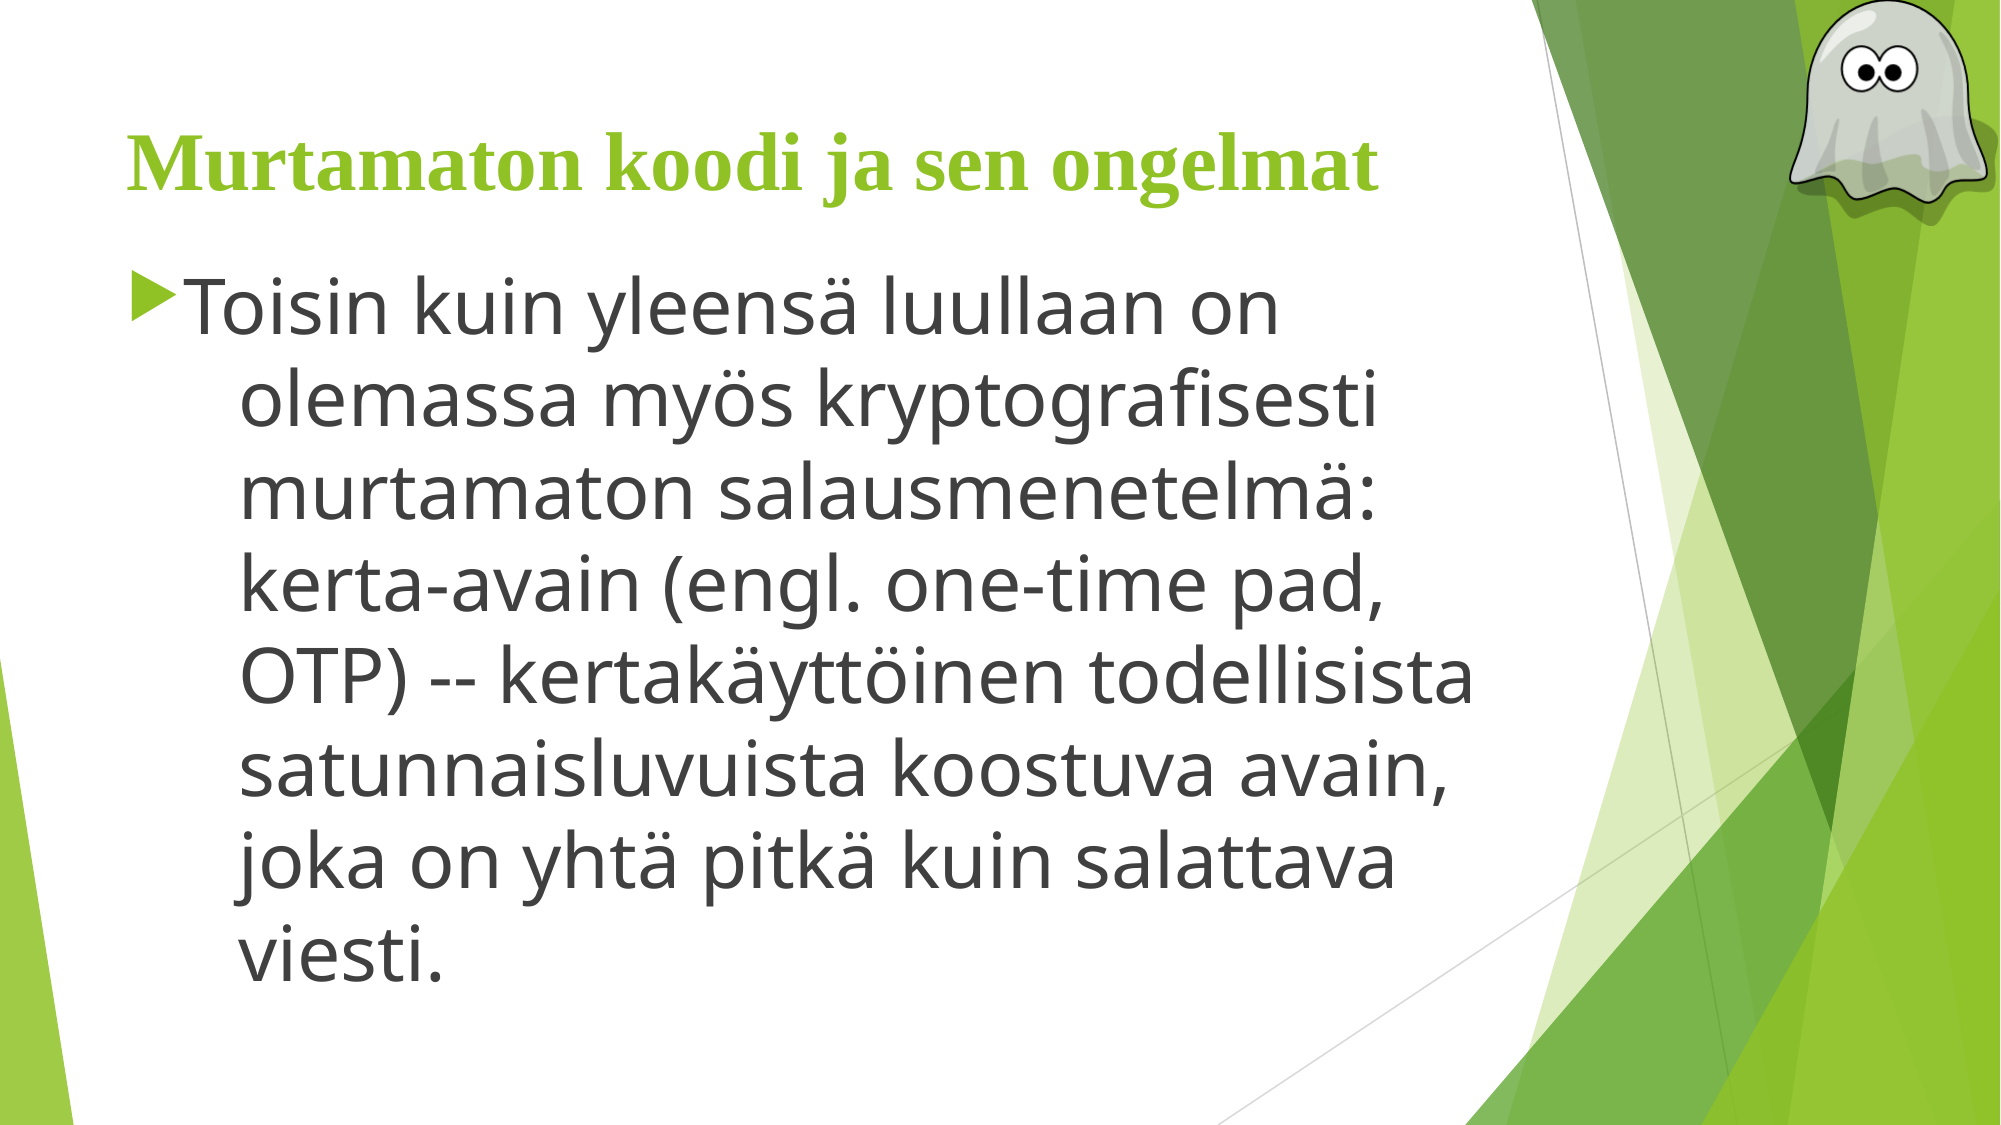

# Murtamaton koodi ja sen ongelmat
Toisin kuin yleensä luullaan on olemassa myös kryptografisesti murtamaton salausmenetelmä: kerta-avain (engl. one-time pad, OTP) -- kertakäyttöinen todellisista satunnaisluvuista koostuva avain, joka on yhtä pitkä kuin salattava viesti.